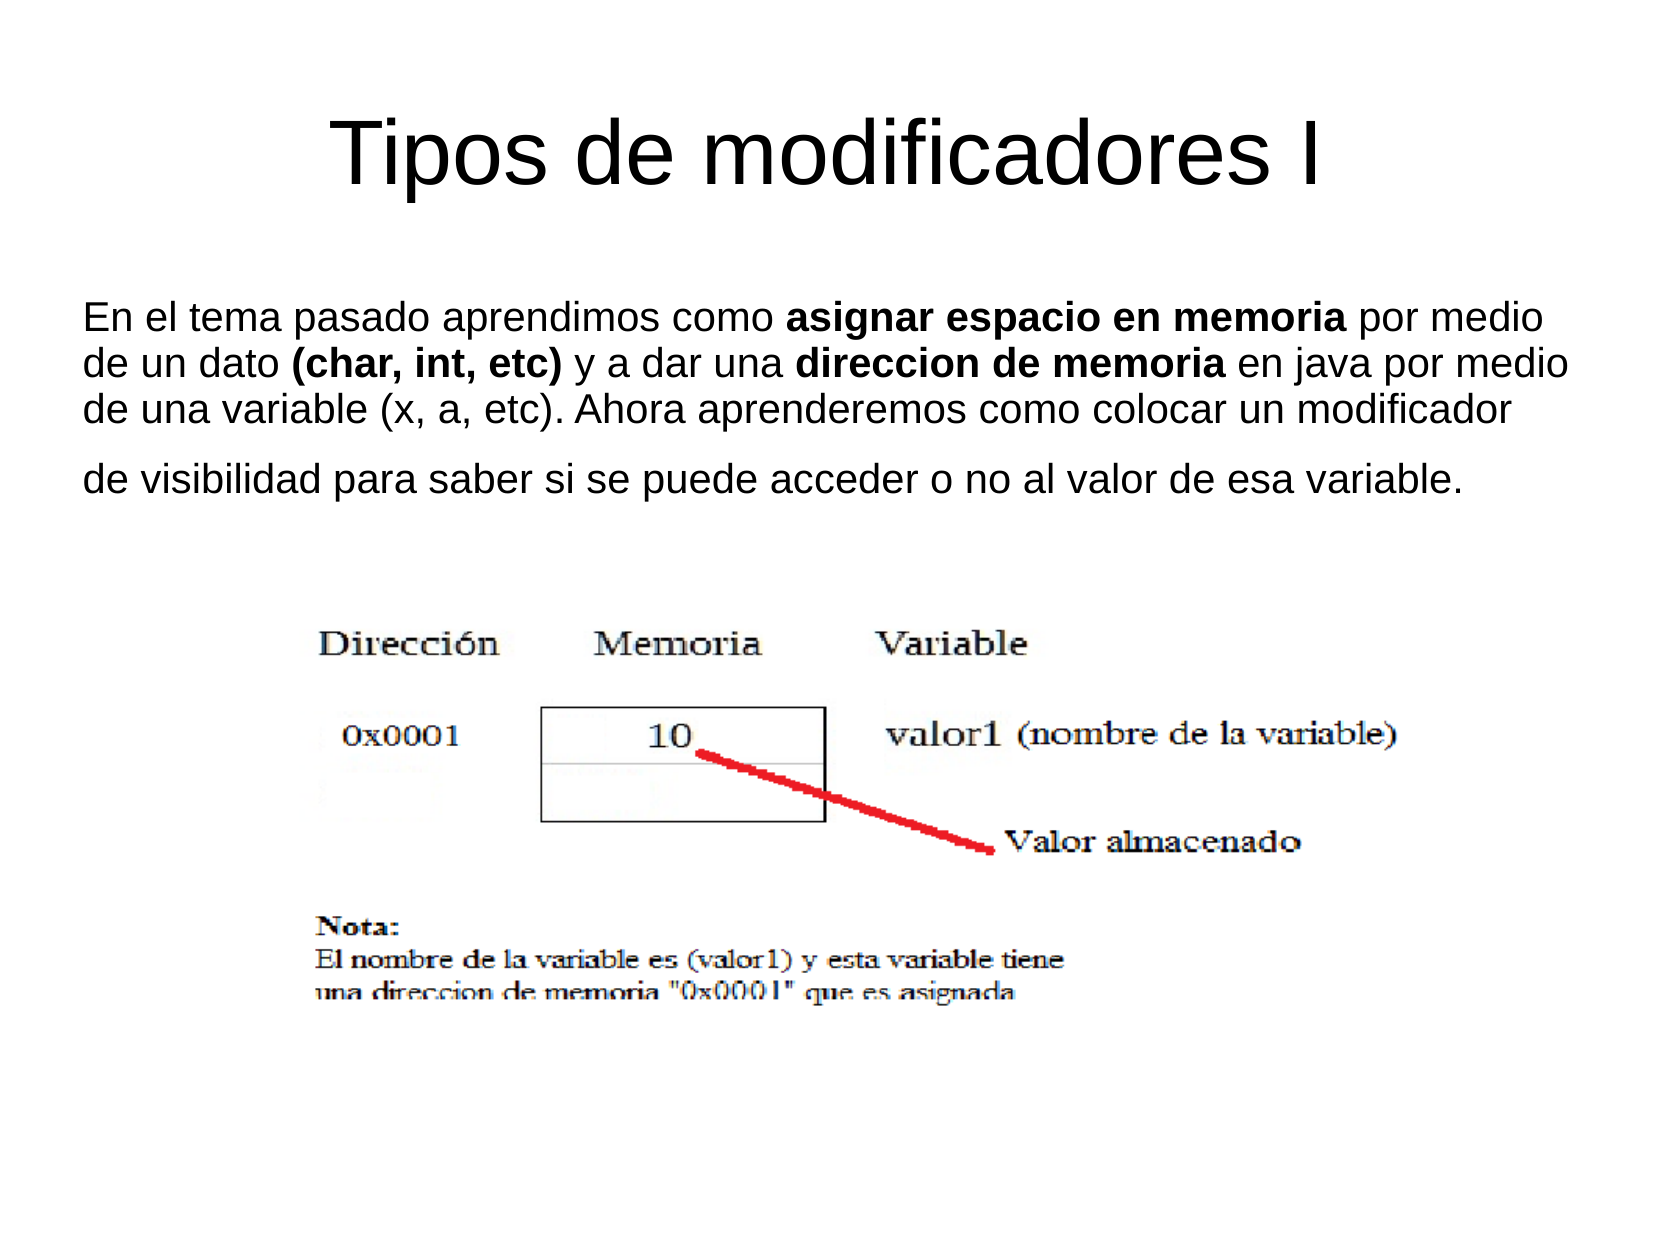

# Tipos de modificadores I
En el tema pasado aprendimos como asignar espacio en memoria por medio de un dato (char, int, etc) y a dar una direccion de memoria en java por medio de una variable (x, a, etc). Ahora aprenderemos como colocar un modificador de visibilidad para saber si se puede acceder o no al valor de esa variable.